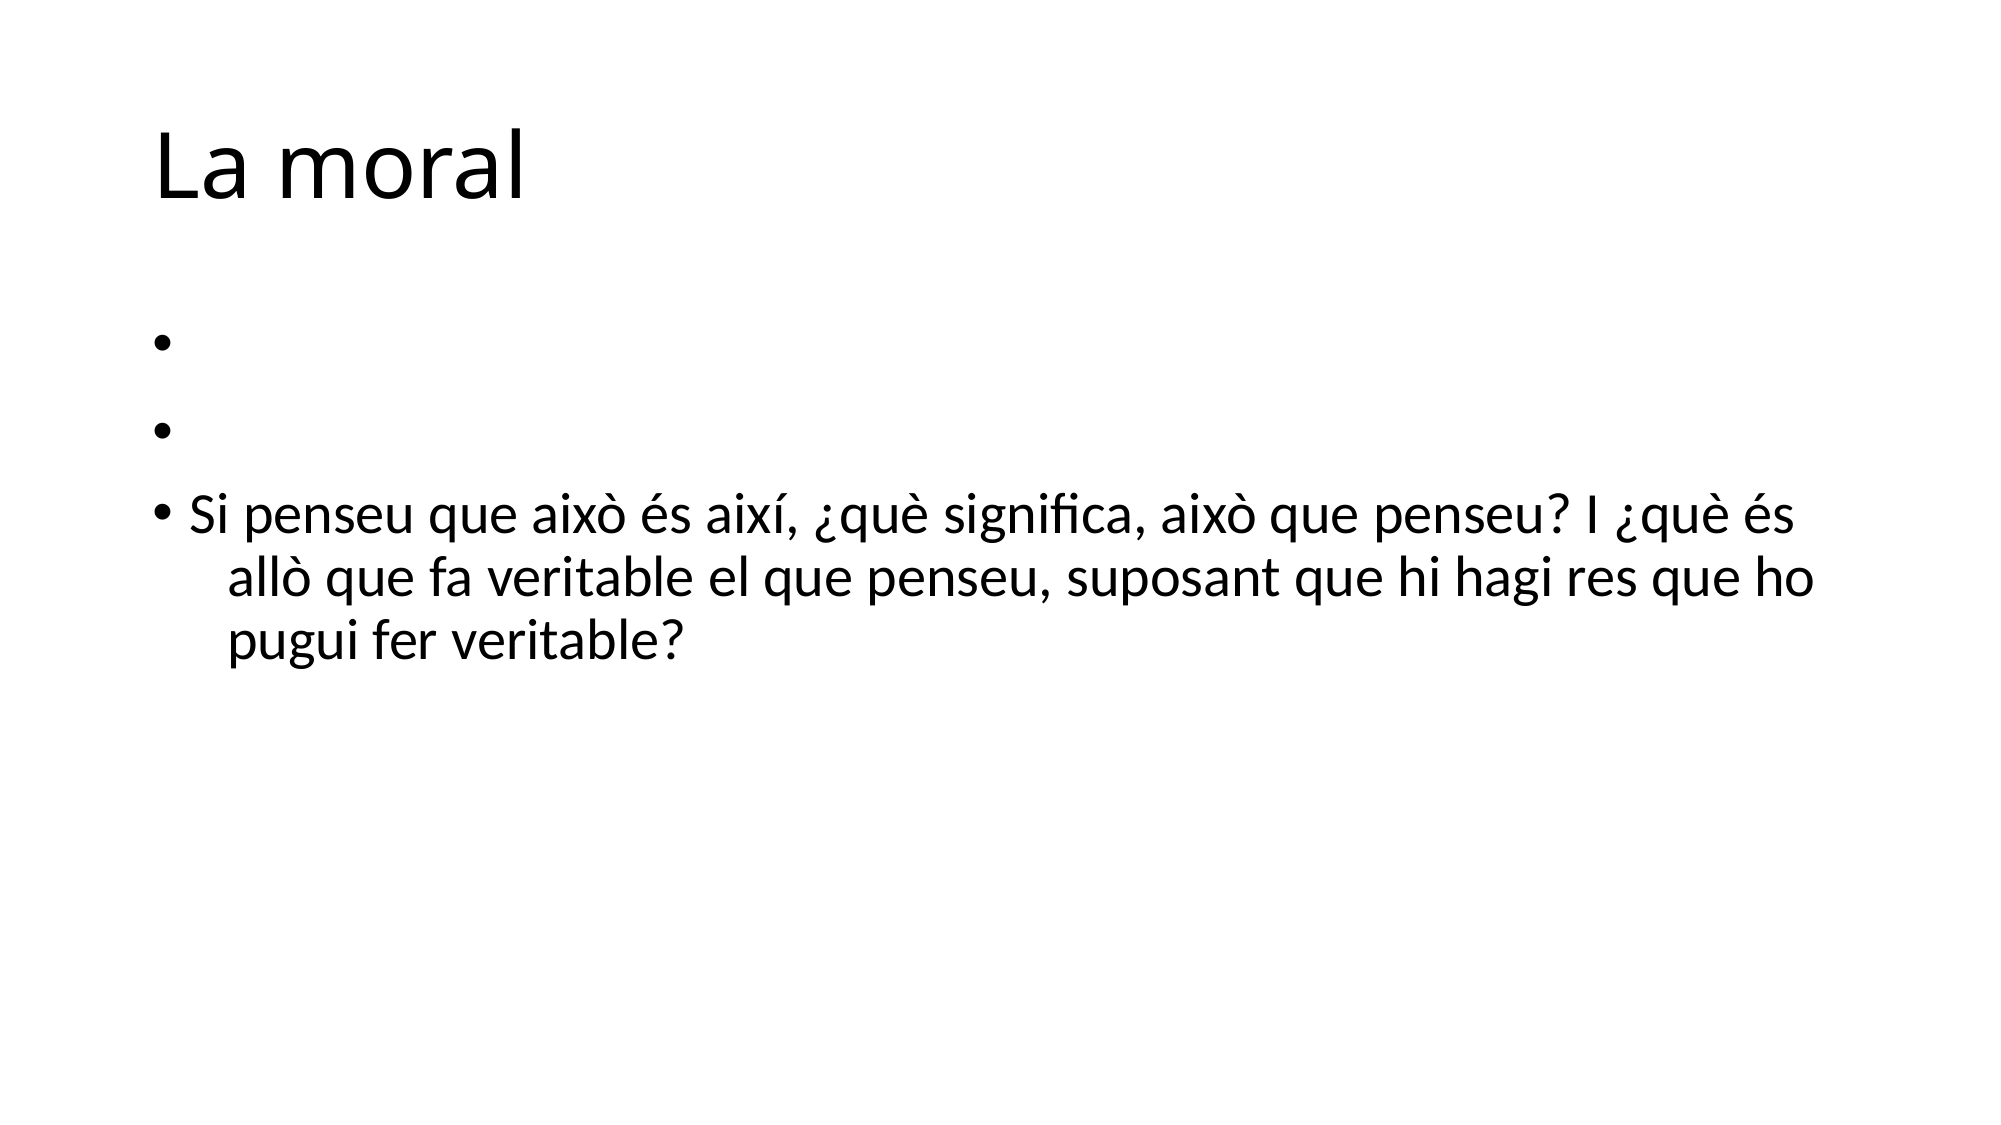

# La moral
Si penseu que això és així, ¿què significa, això que penseu? I ¿què és allò que fa veritable el que penseu, suposant que hi hagi res que ho pugui fer veritable?